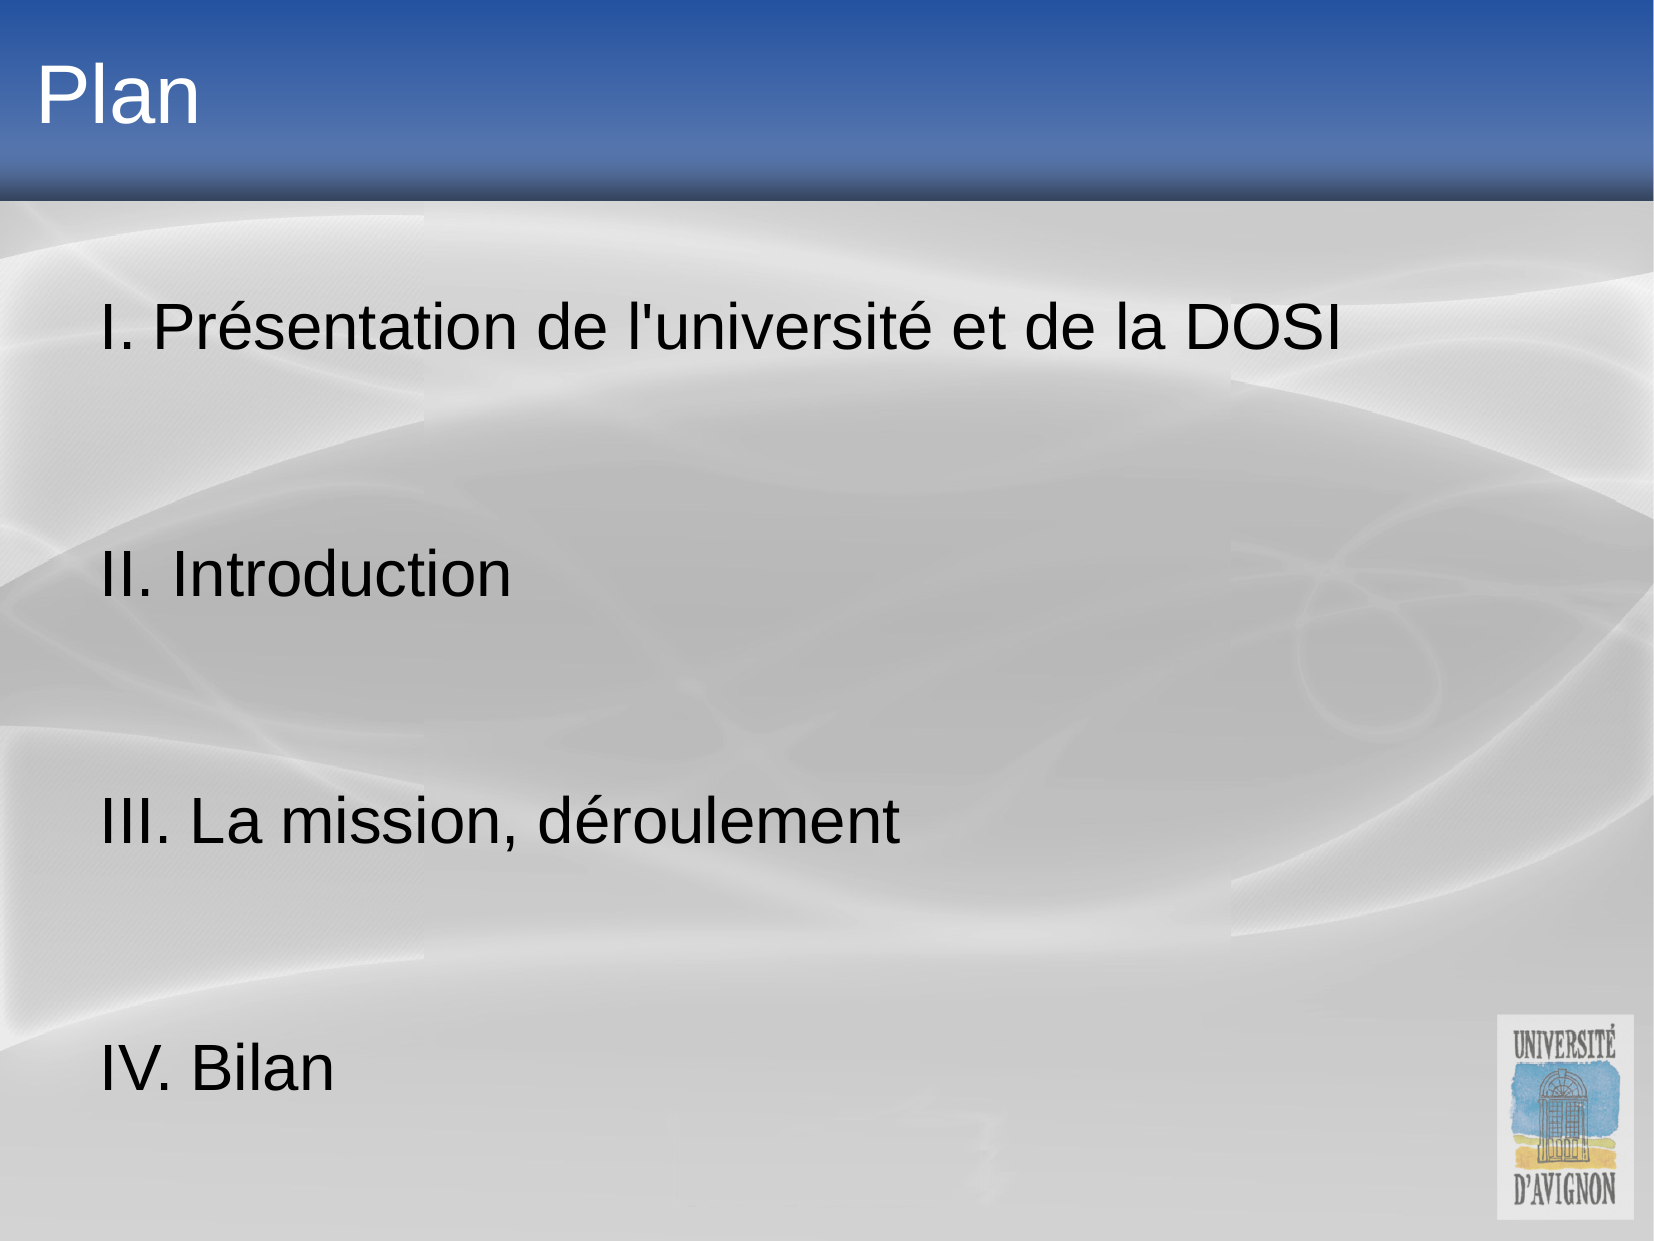

# Plan
Présentation de l'université et de la DOSI
 Introduction
 La mission, déroulement
 Bilan